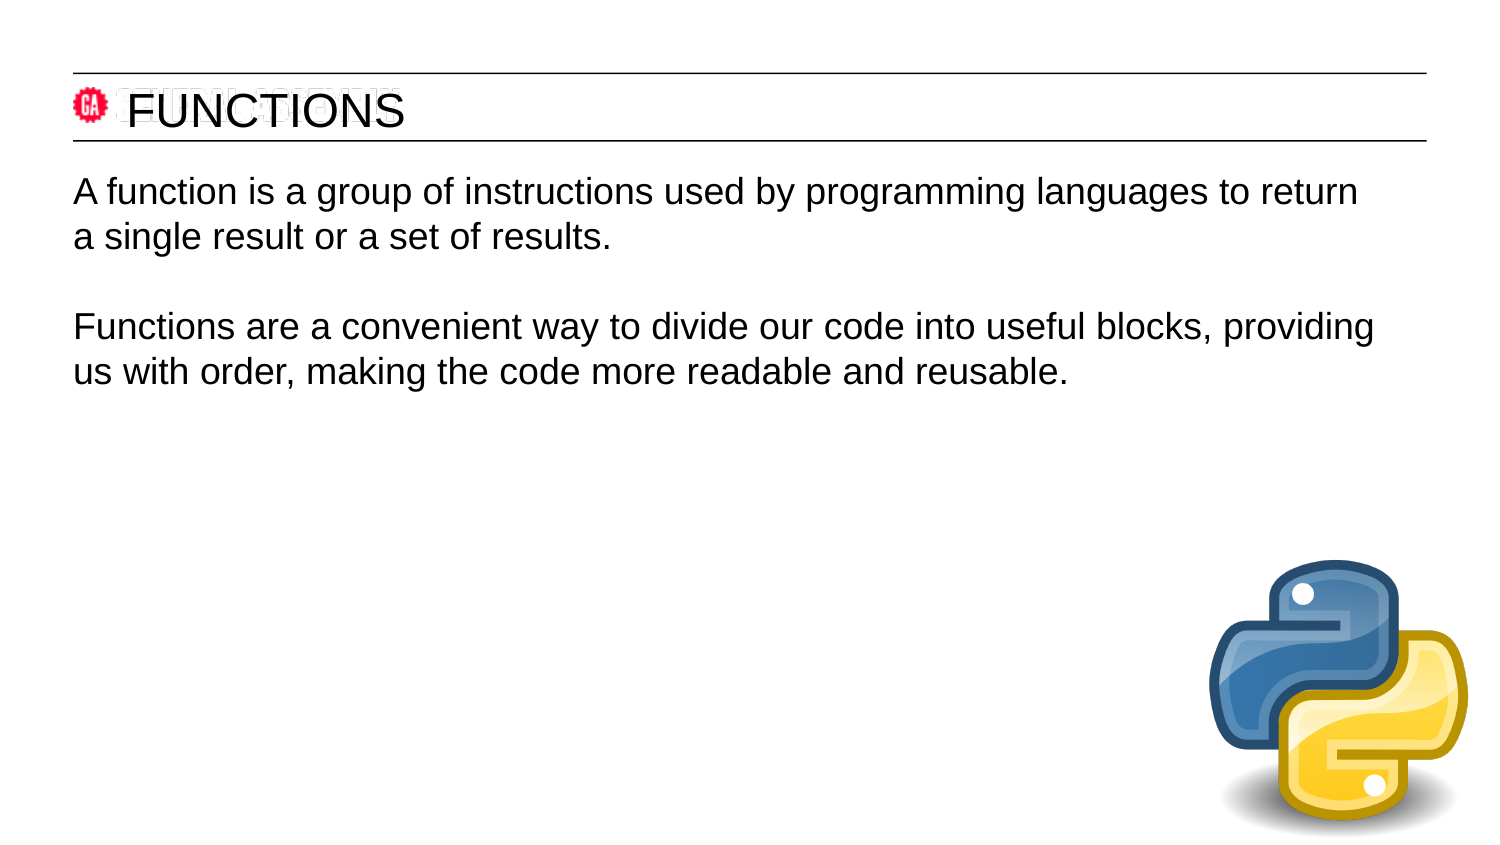

FUNCTIONS
A function is a group of instructions used by programming languages to return a single result or a set of results.
Functions are a convenient way to divide our code into useful blocks, providing us with order, making the code more readable and reusable.